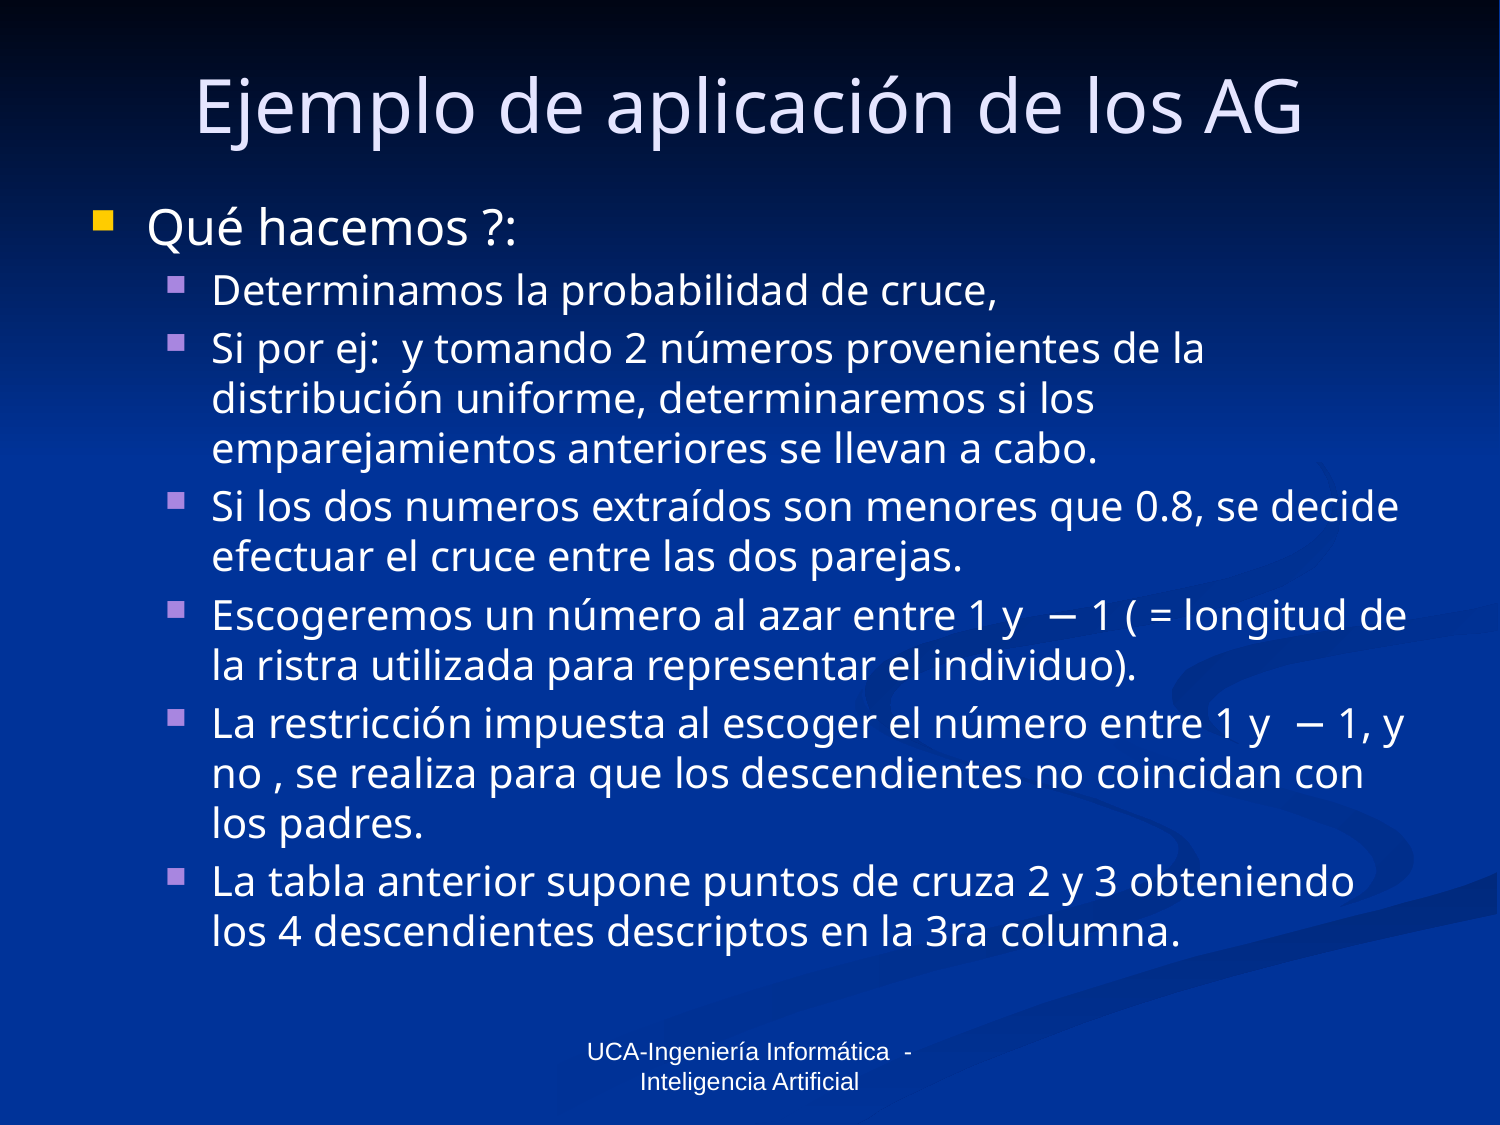

# Ejemplo de aplicación de los AG
Qué hacemos ?:
Determinamos la probabilidad de cruce,
Si por ej: y tomando 2 números provenientes de la distribución uniforme, determinaremos si los emparejamientos anteriores se llevan a cabo.
Si los dos numeros extraídos son menores que 0.8, se decide efectuar el cruce entre las dos parejas.
Escogeremos un número al azar entre 1 y − 1 ( = longitud de la ristra utilizada para representar el individuo).
La restricción impuesta al escoger el número entre 1 y − 1, y no , se realiza para que los descendientes no coincidan con los padres.
La tabla anterior supone puntos de cruza 2 y 3 obteniendo los 4 descendientes descriptos en la 3ra columna.
UCA-Ingeniería Informática - Inteligencia Artificial